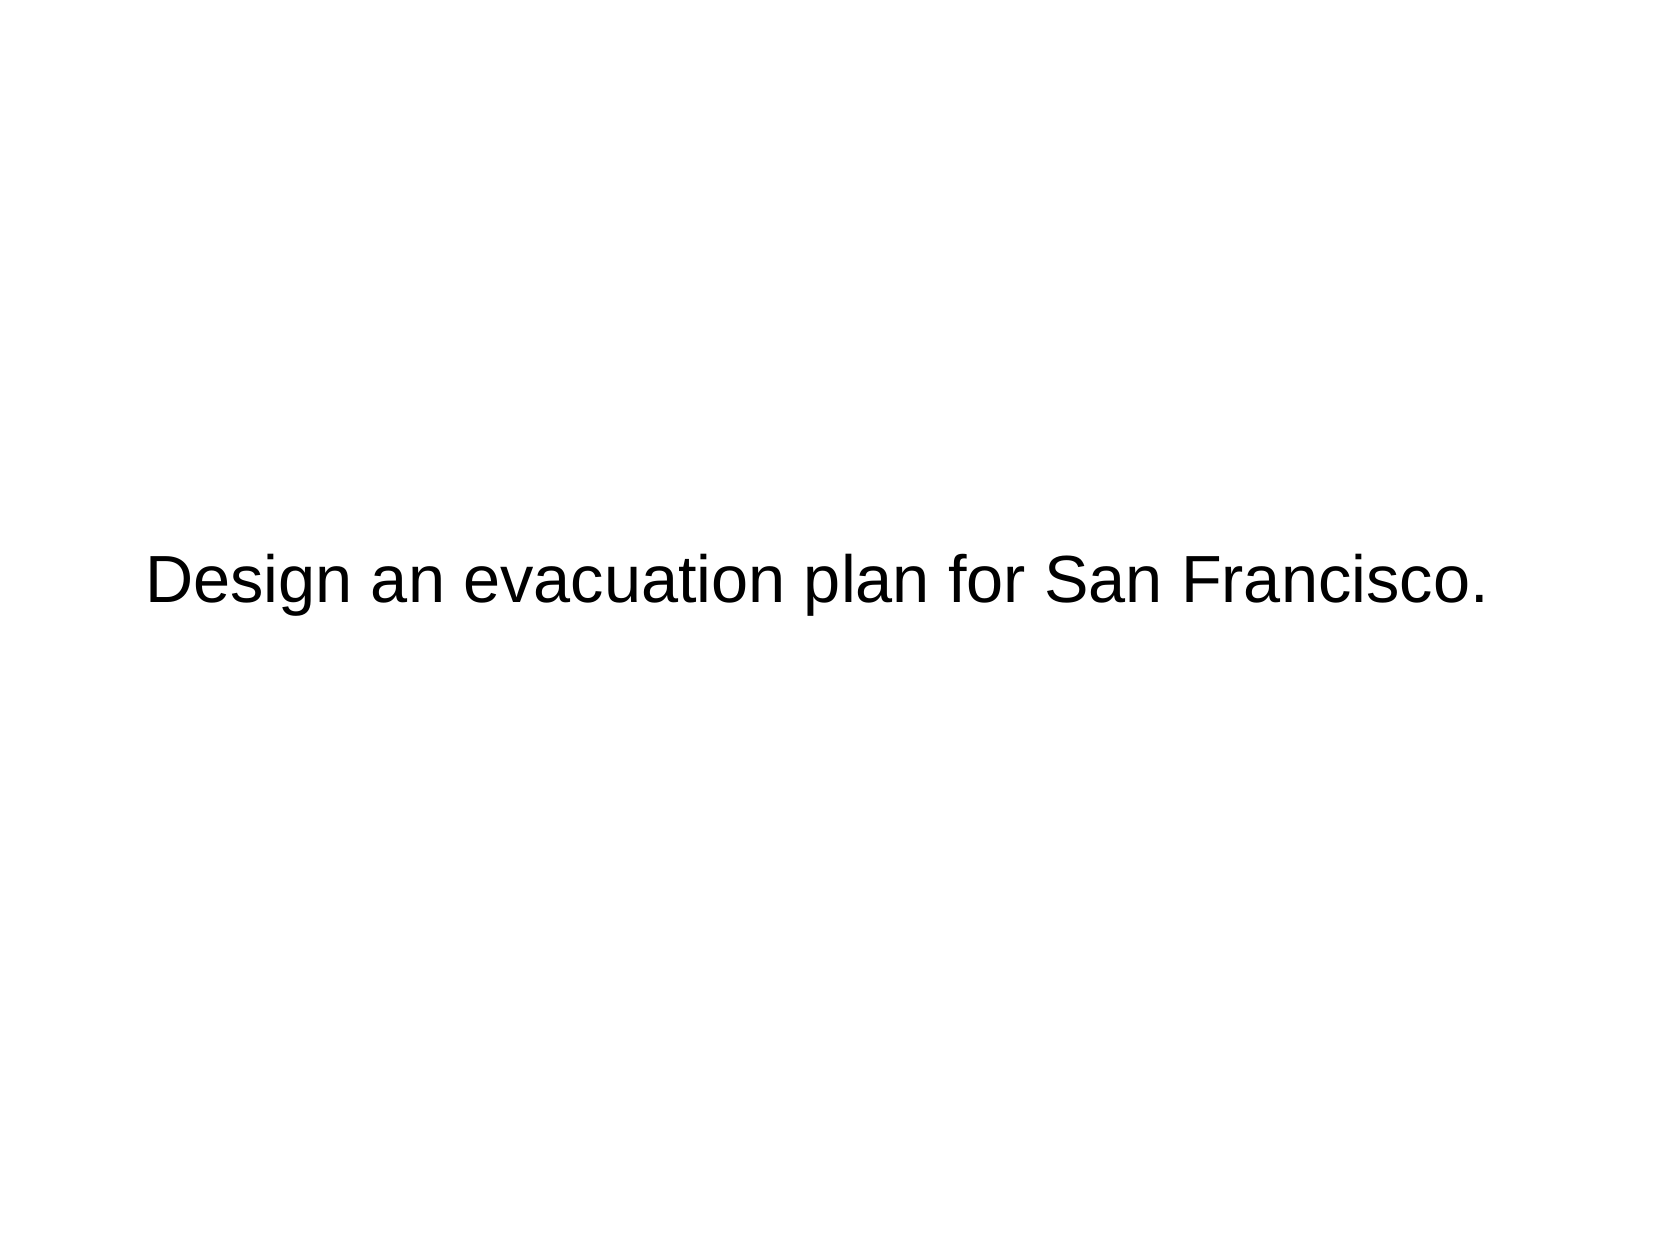

# Design an evacuation plan for San Francisco.